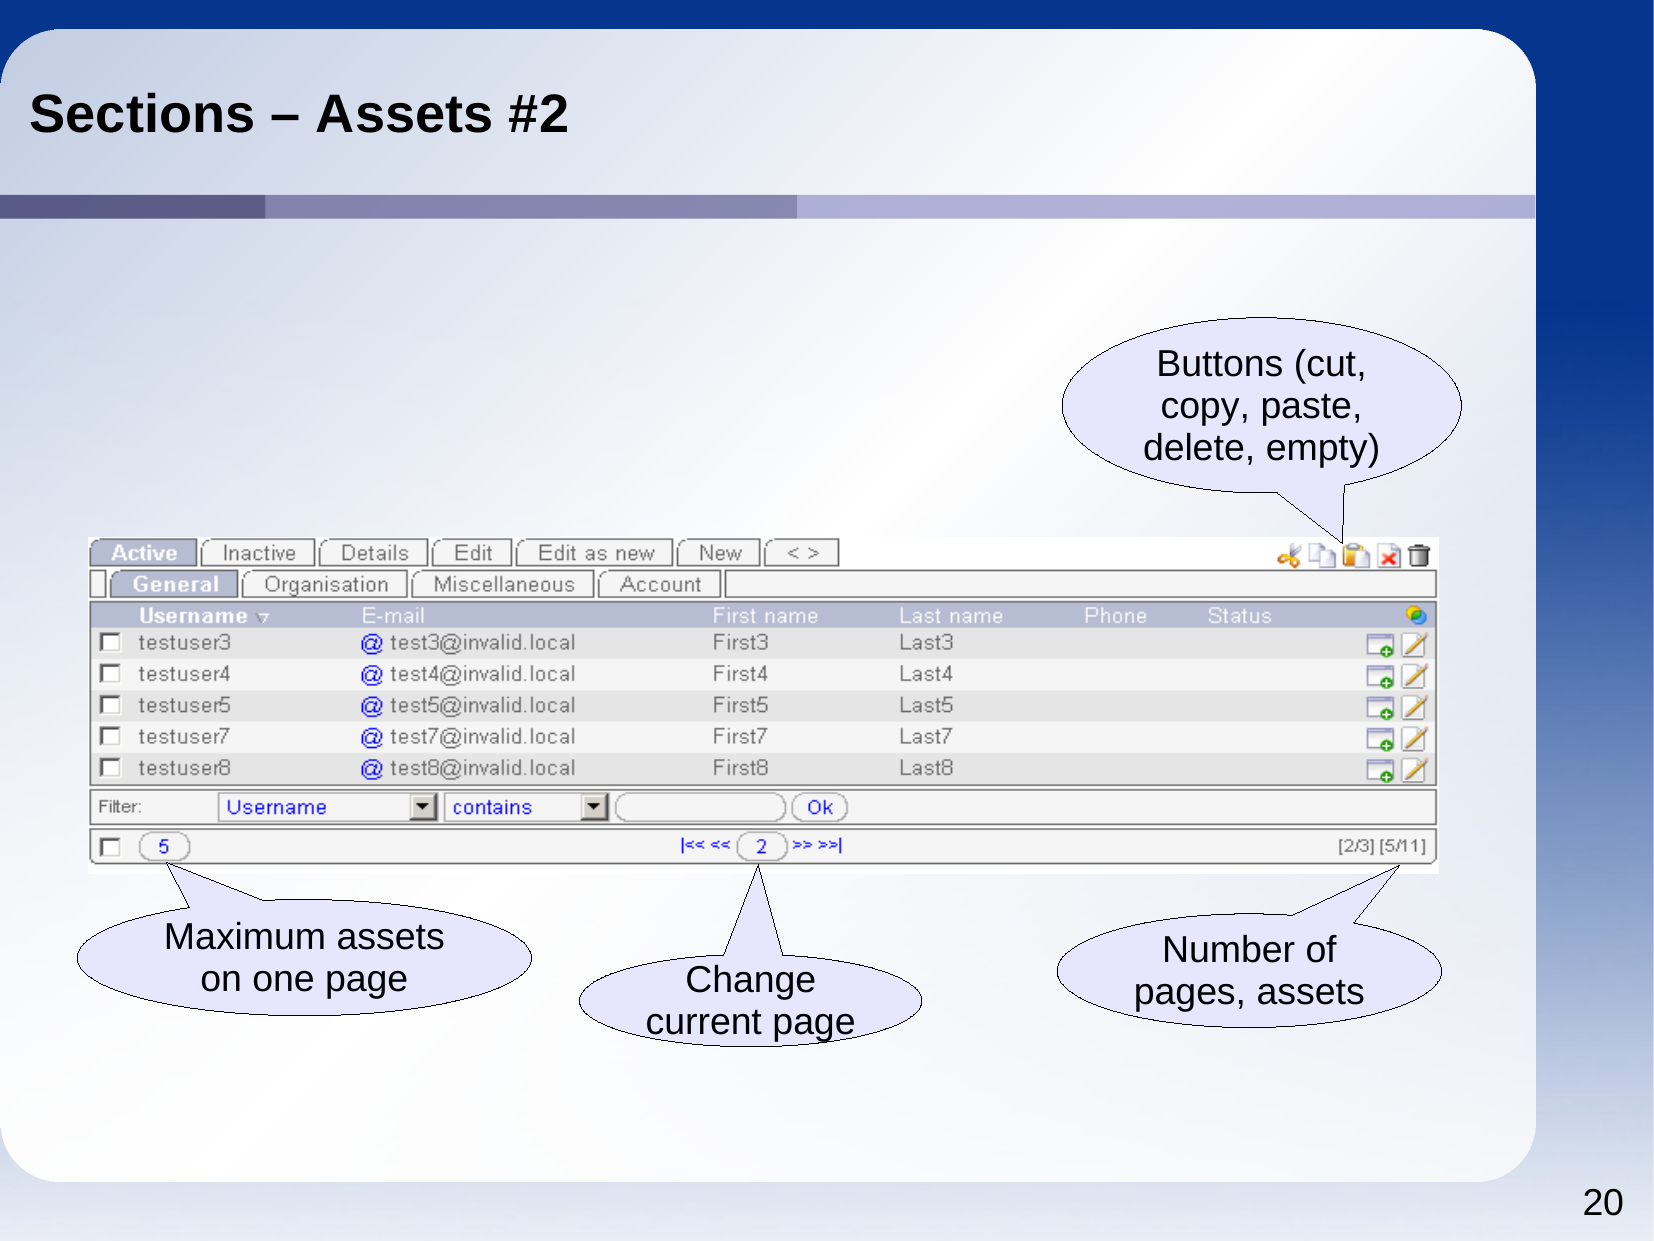

# Sections – Assets #2
Buttons (cut, copy, paste, delete, empty)
Maximum assets on one page
Number of pages, assets
Change current page
20